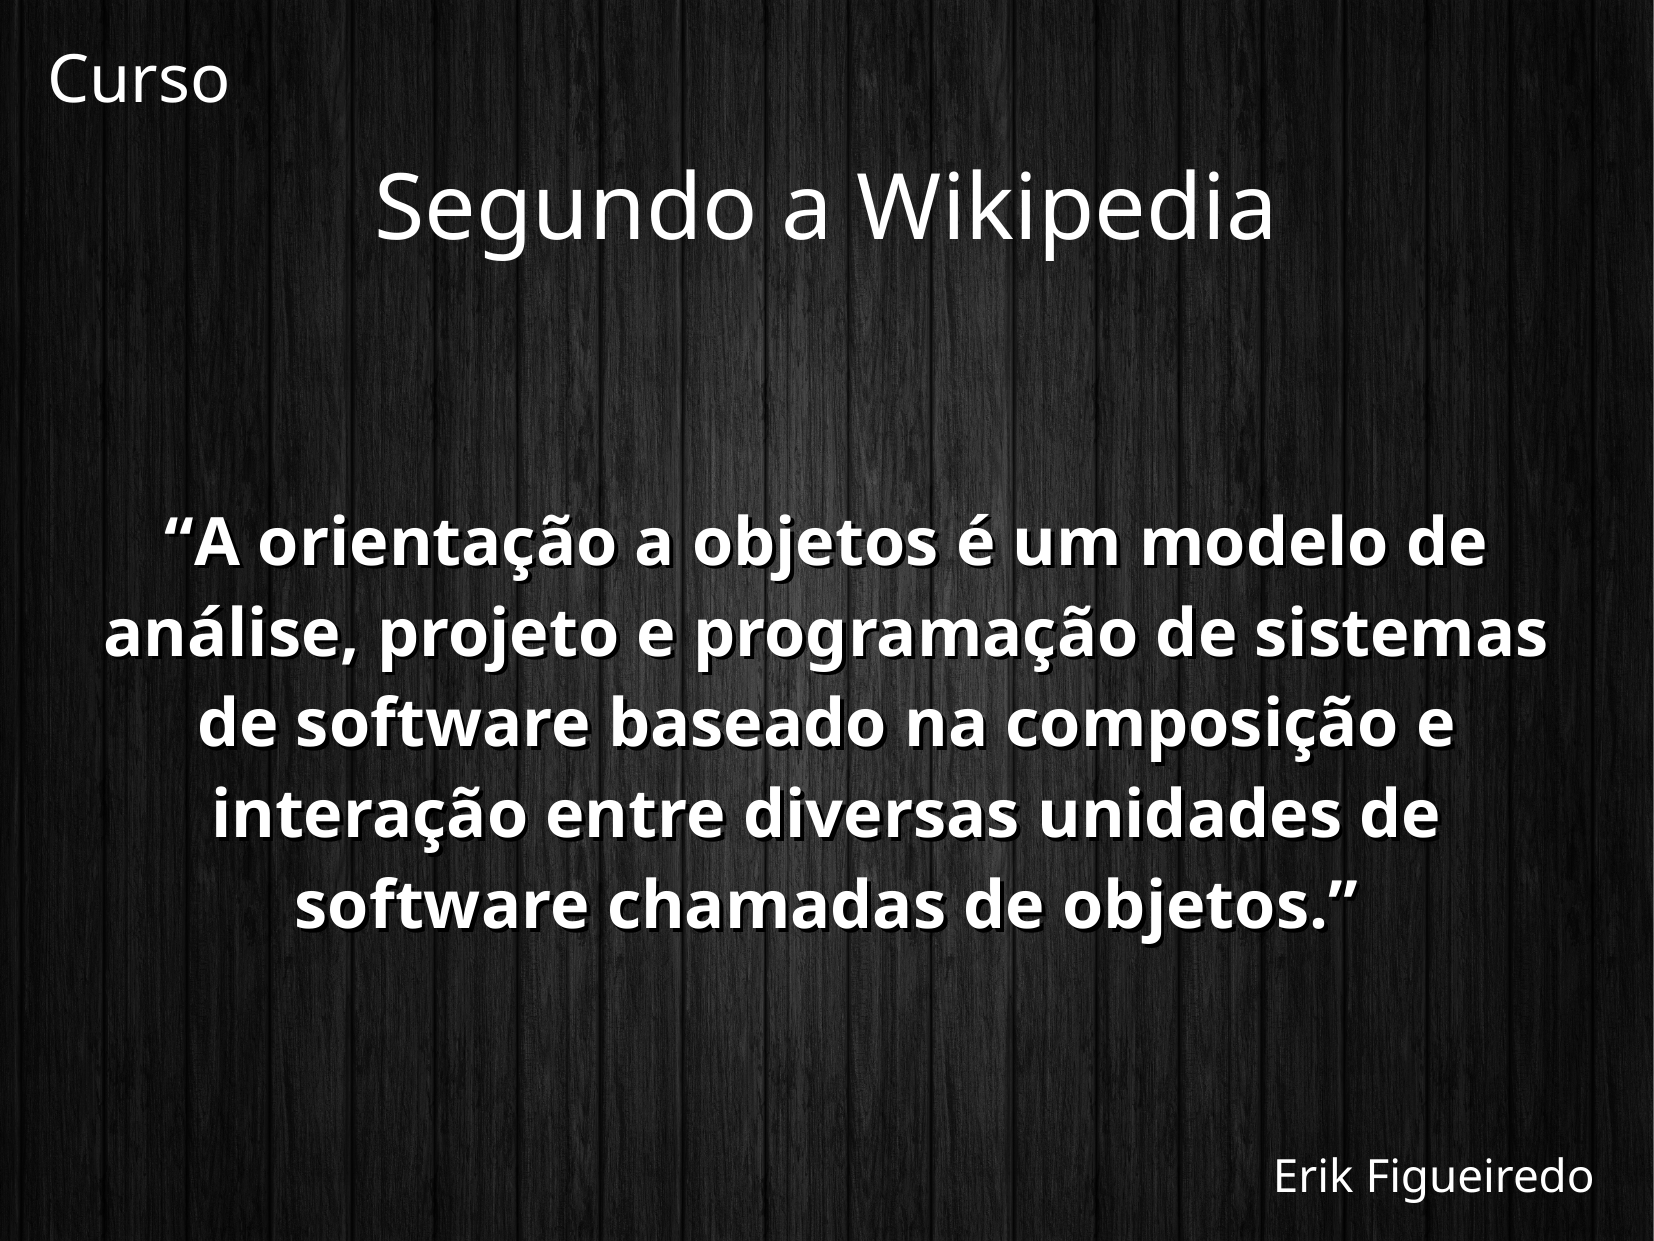

Curso
# Segundo a Wikipedia
“A orientação a objetos é um modelo de análise, projeto e programação de sistemas de software baseado na composição e interação entre diversas unidades de software chamadas de objetos.”
Erik Figueiredo